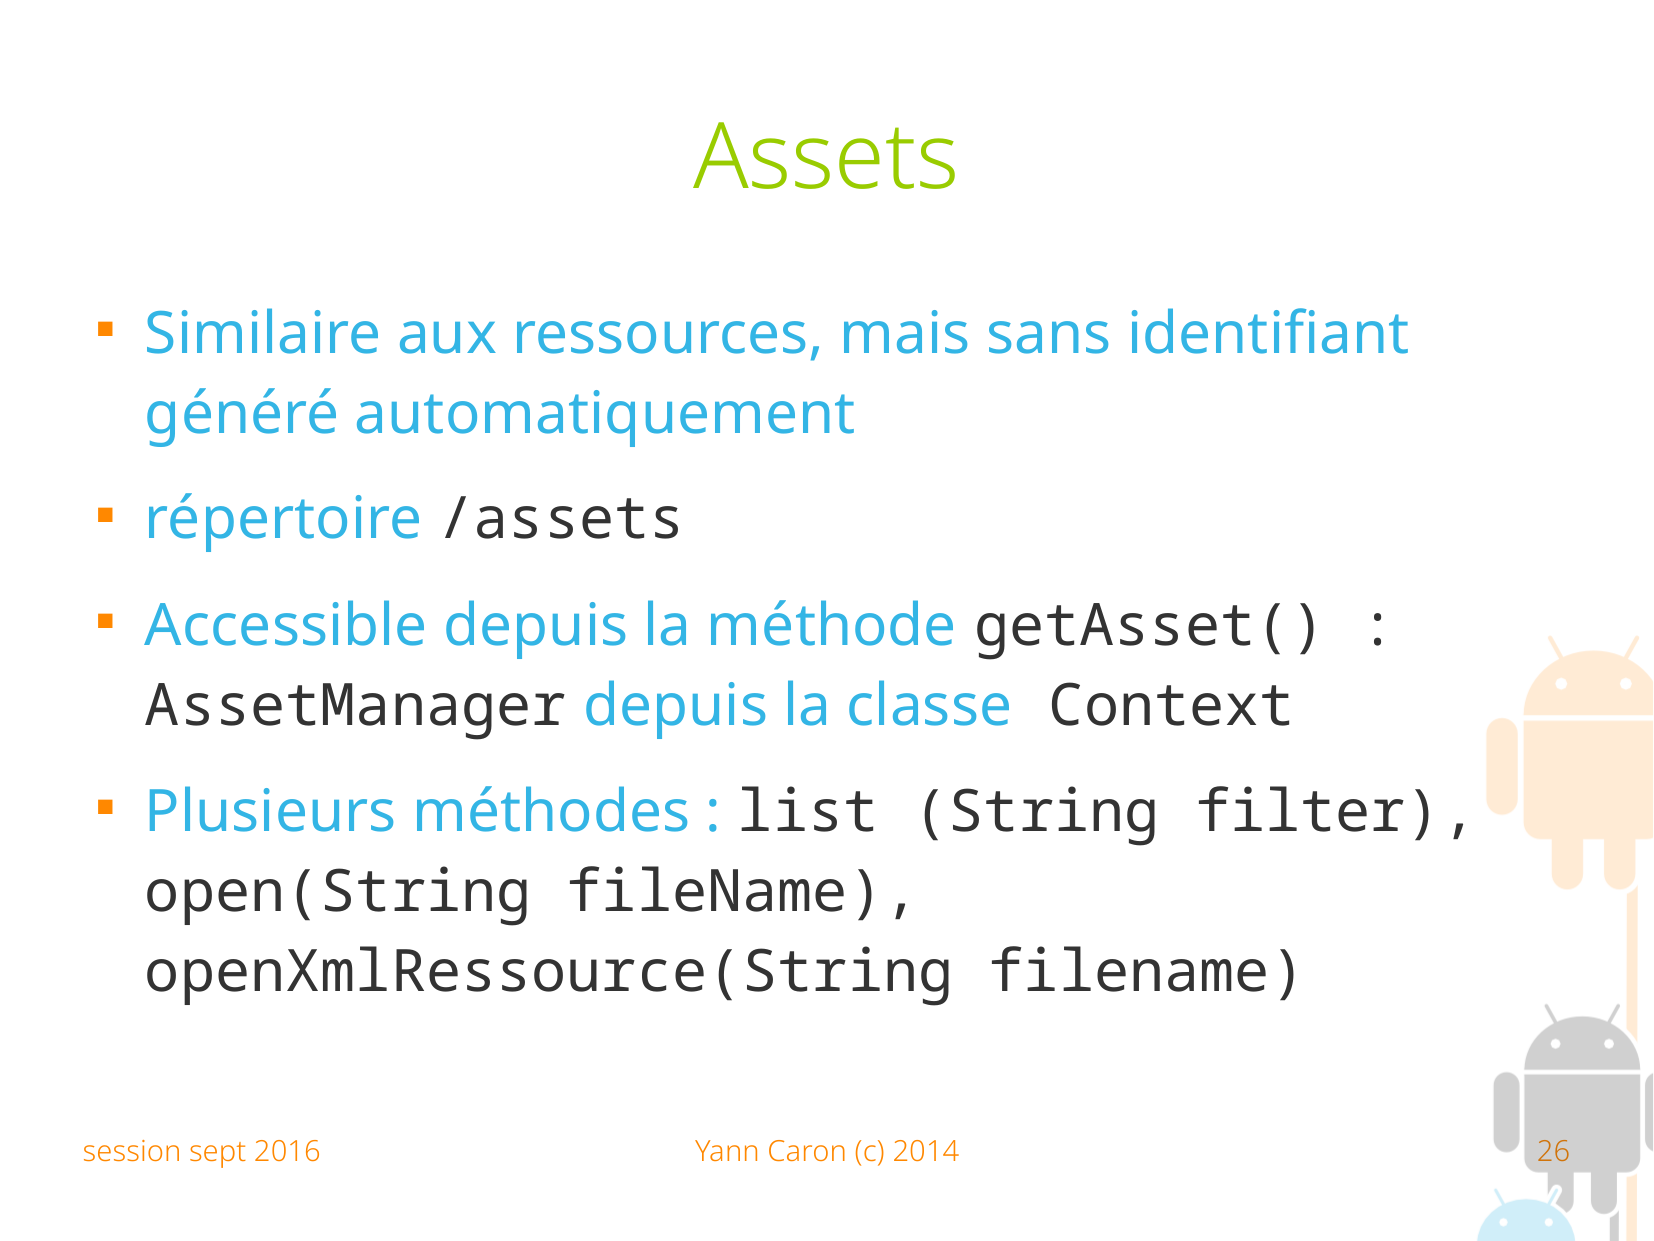

# Assets
Similaire aux ressources, mais sans identifiant généré automatiquement
répertoire /assets
Accessible depuis la méthode getAsset() : AssetManager depuis la classe Context
Plusieurs méthodes : list (String filter), open(String fileName), openXmlRessource(String filename)
session sept 2016
Yann Caron (c) 2014
26